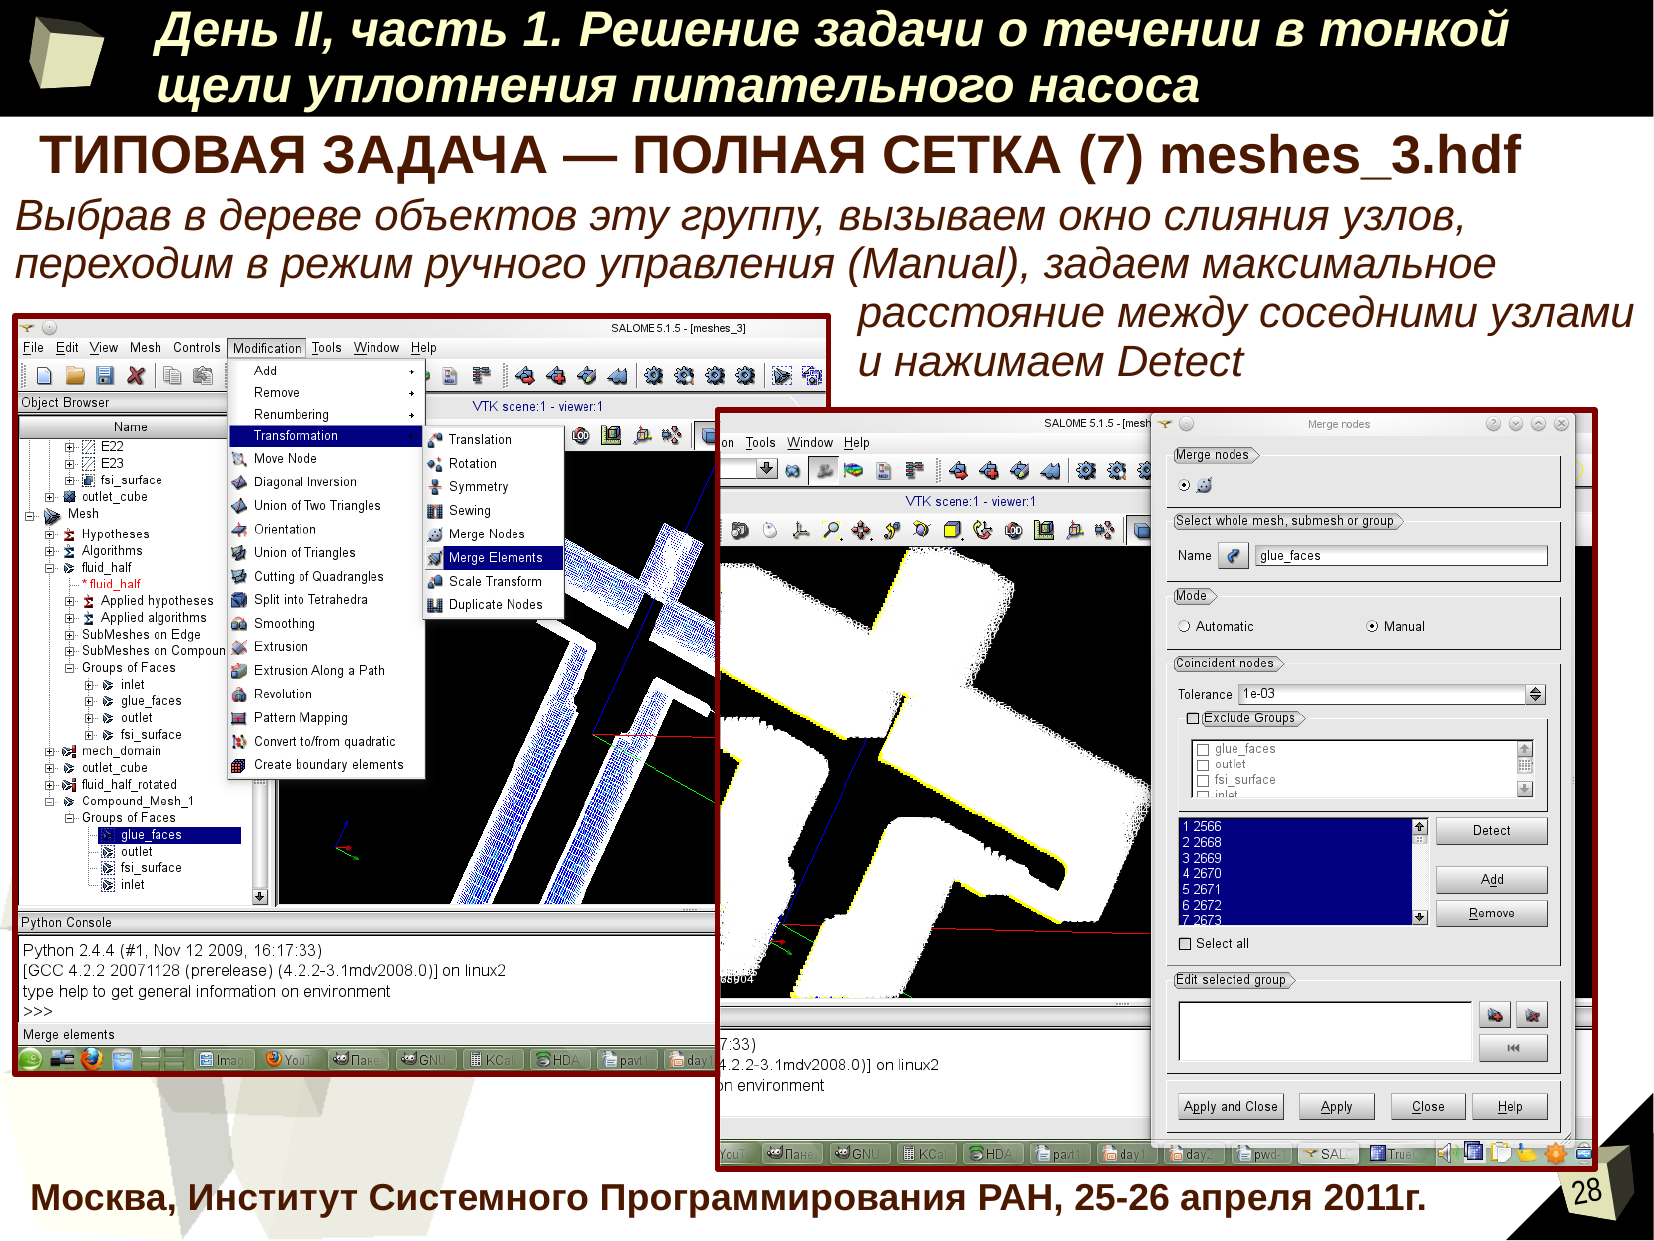

ТИПОВАЯ ЗАДАЧА — ПОЛНАЯ СЕТКА (7) meshes_3.hdf
Выбрав в дереве объектов эту группу, вызываем окно слияния узлов, переходим в режим ручного управления (Manual), задаем максимальное расстояние между соседними узлами и нажимаем Detect